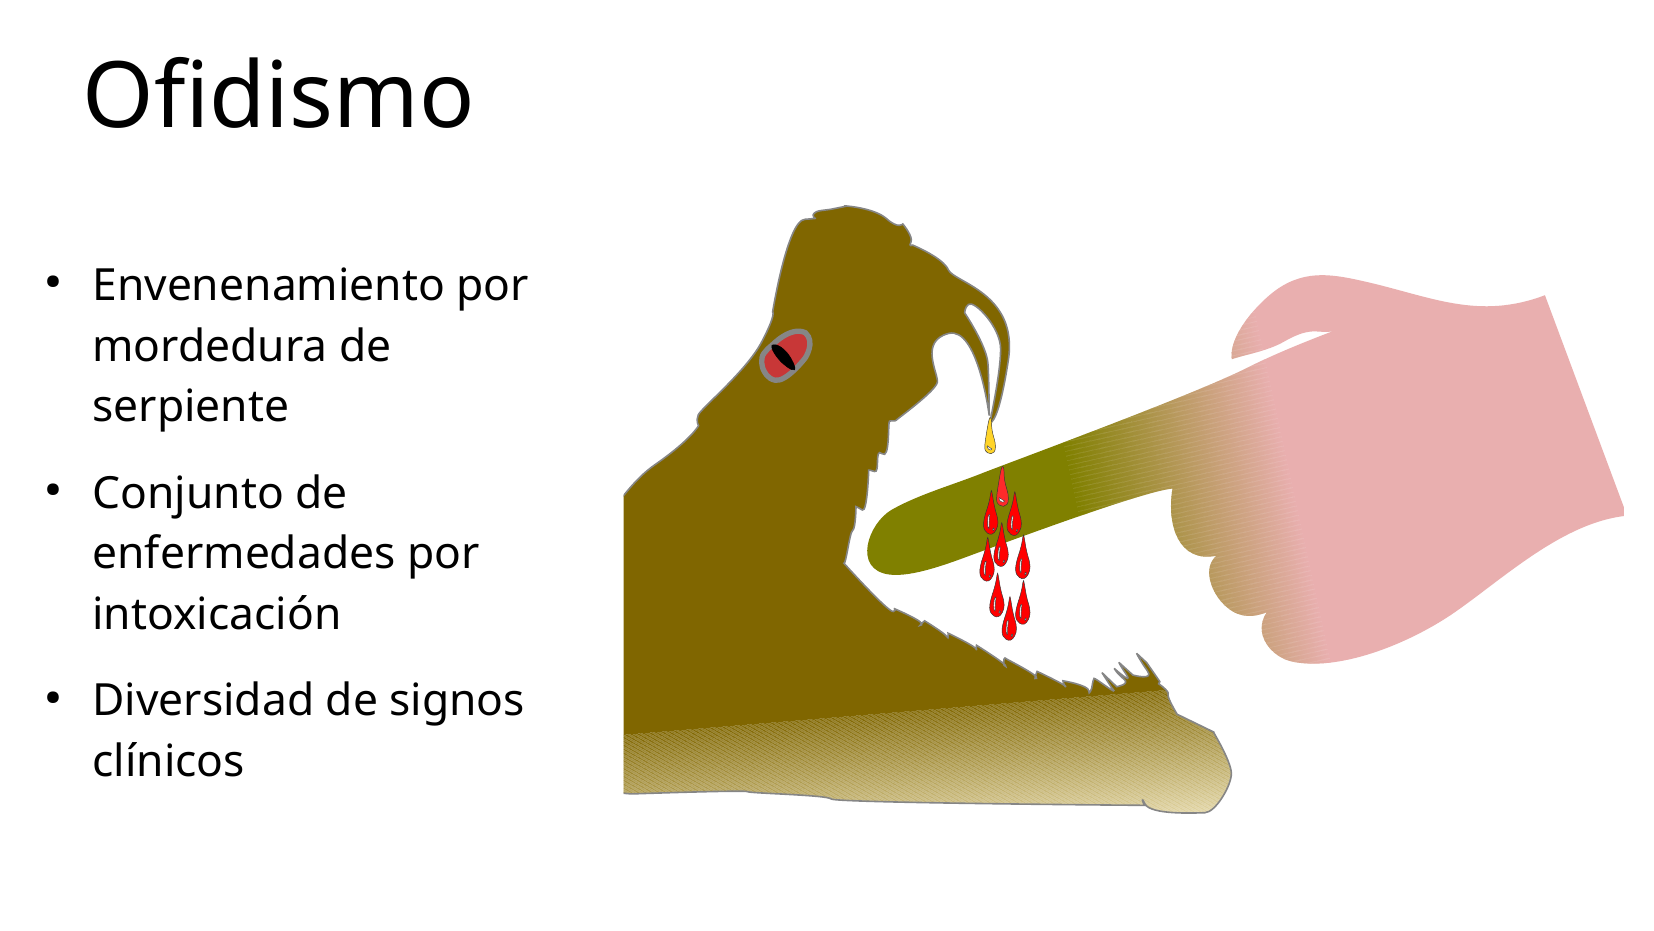

# Ofidismo
Envenenamiento por mordedura de serpiente
Conjunto de enfermedades por intoxicación
Diversidad de signos clínicos